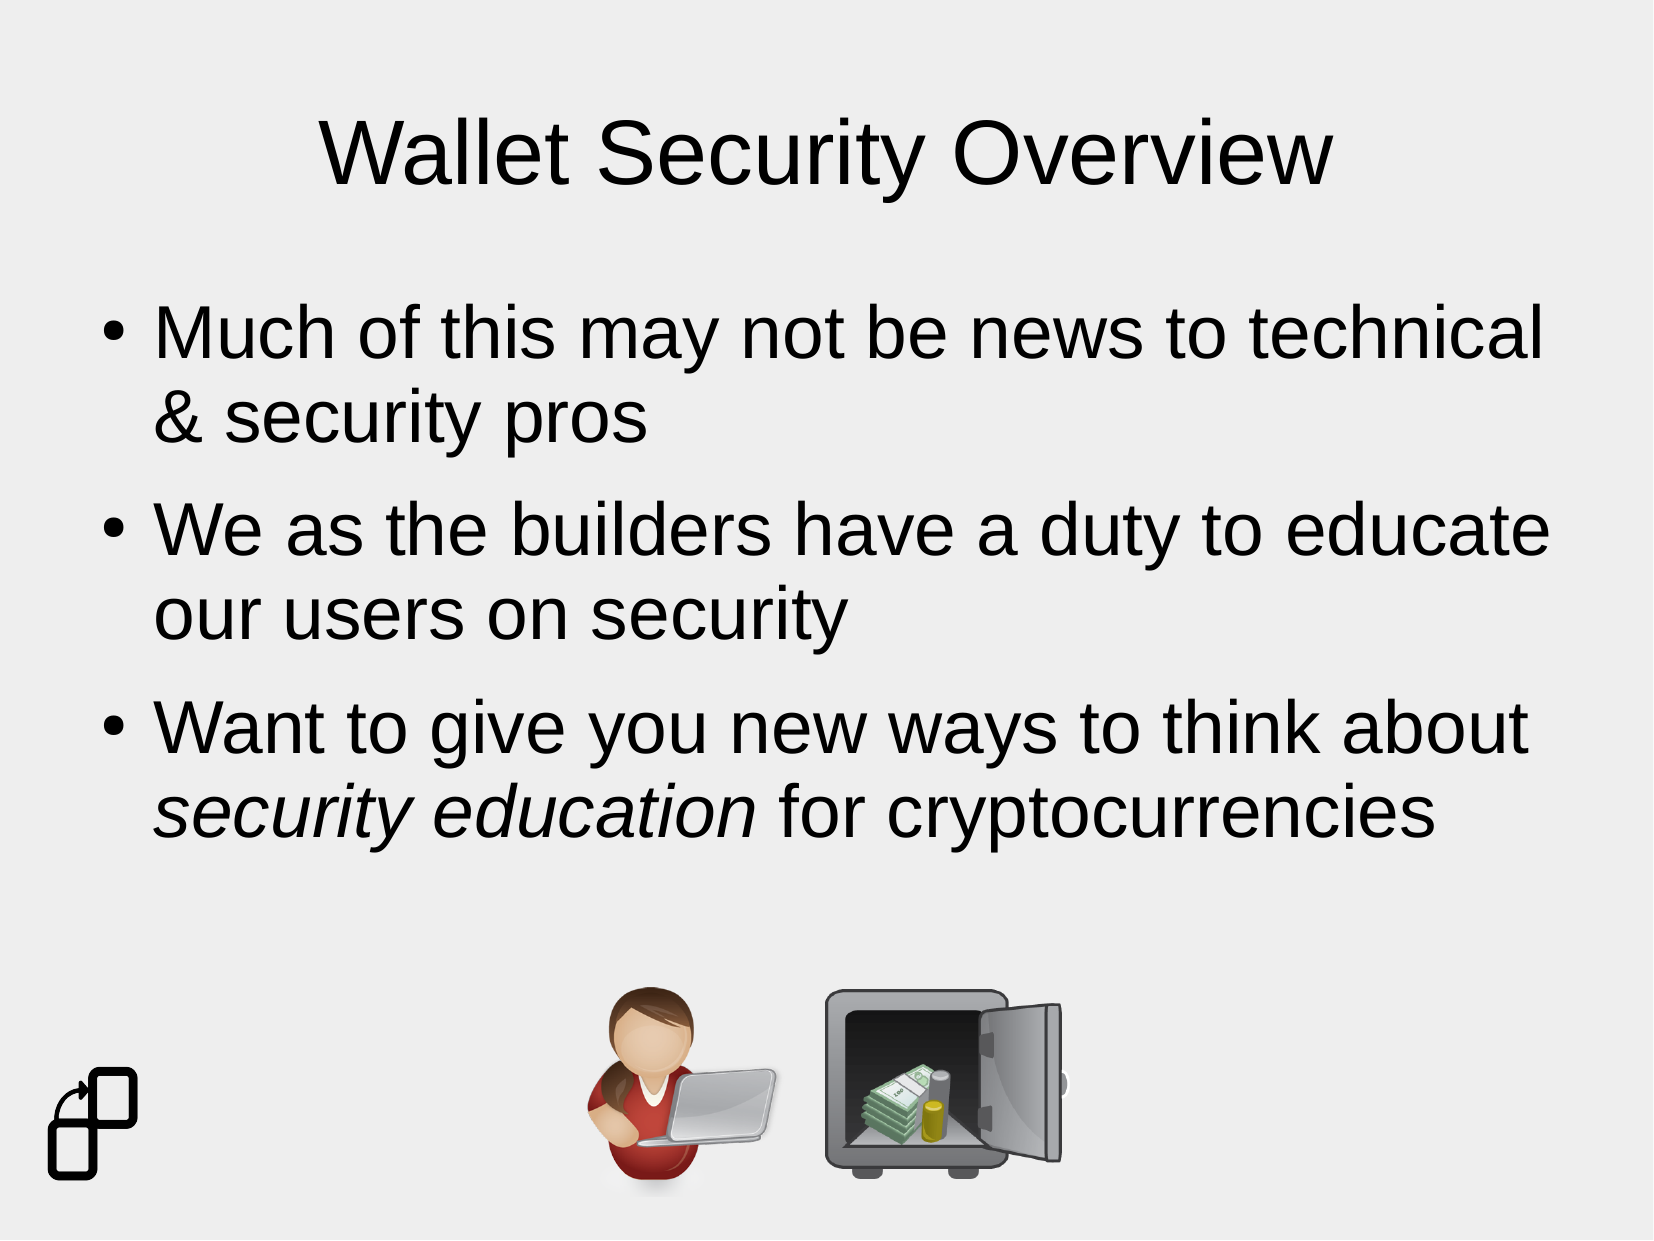

# Wallet Security Overview
Much of this may not be news to technical & security pros
We as the builders have a duty to educate our users on security
Want to give you new ways to think about security education for cryptocurrencies